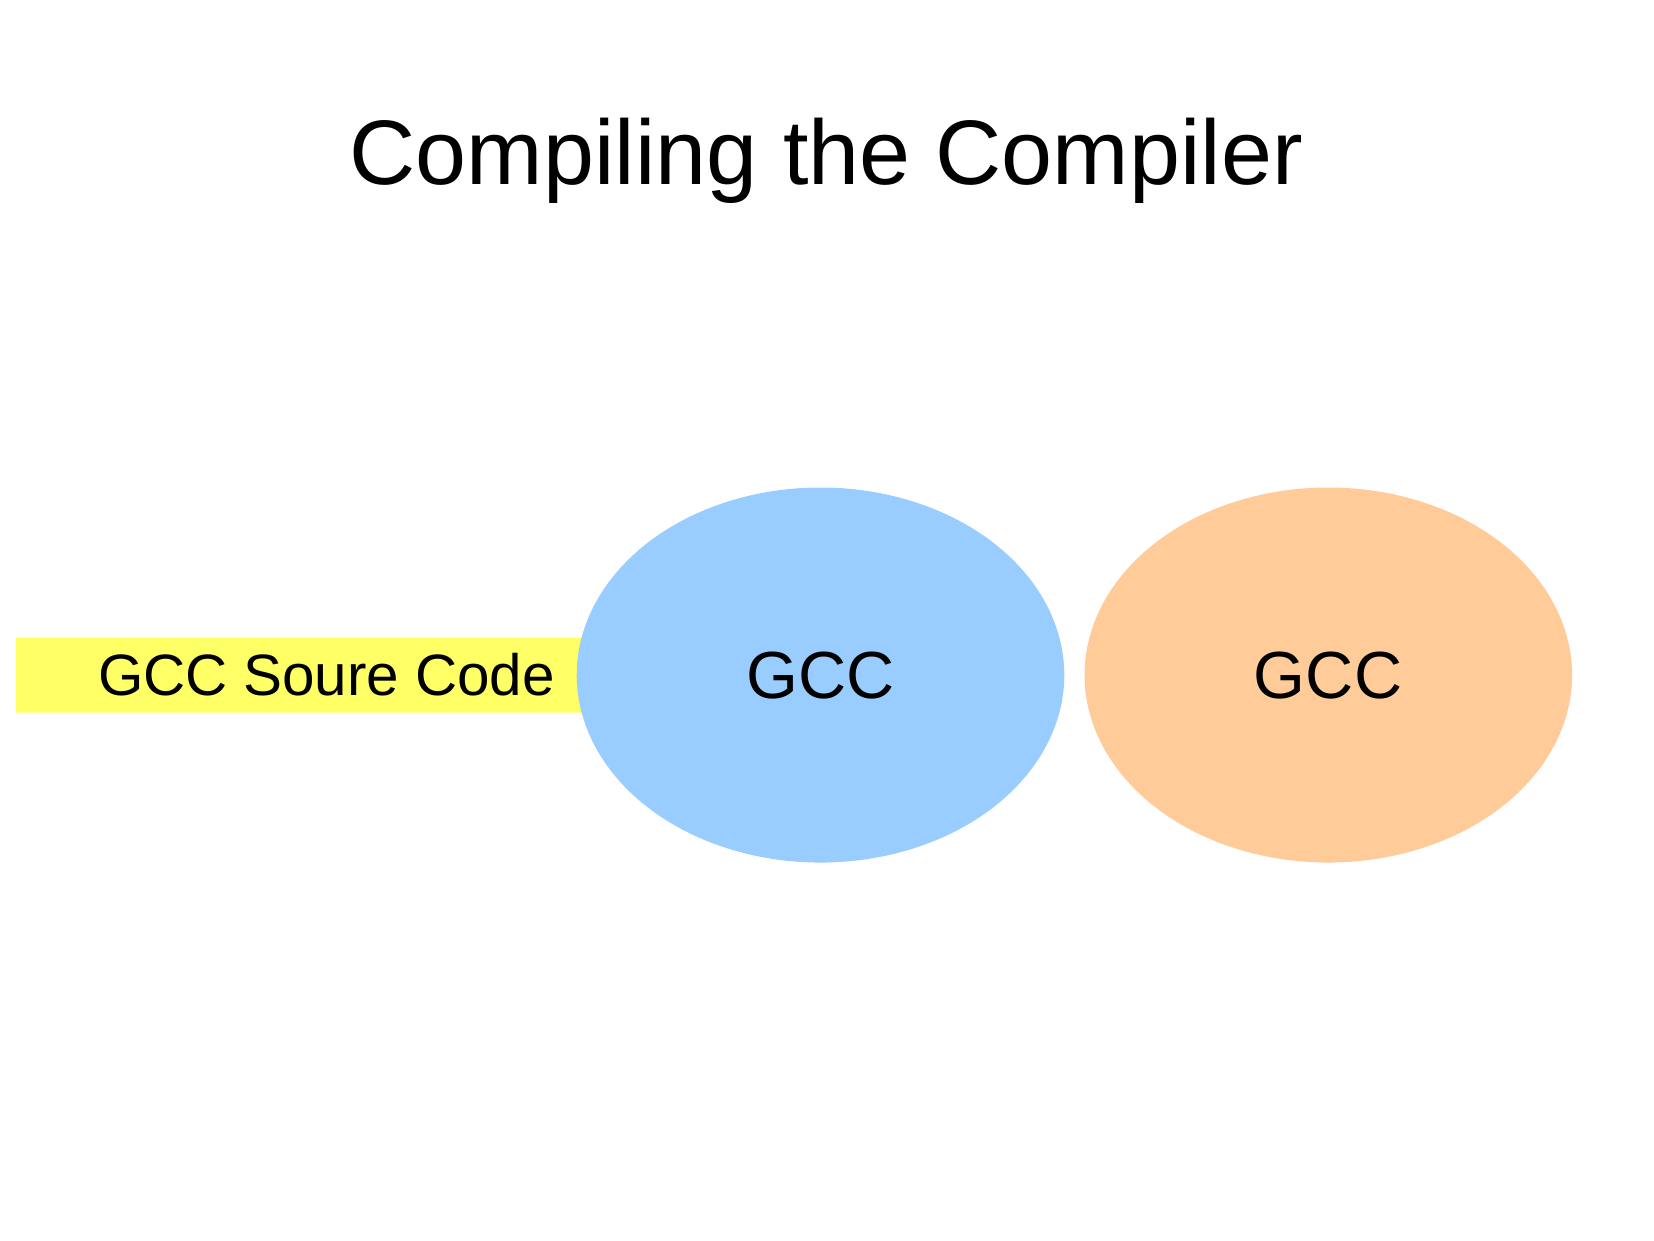

# Compiling the Compiler
GCC
GCC
GCC Soure Code